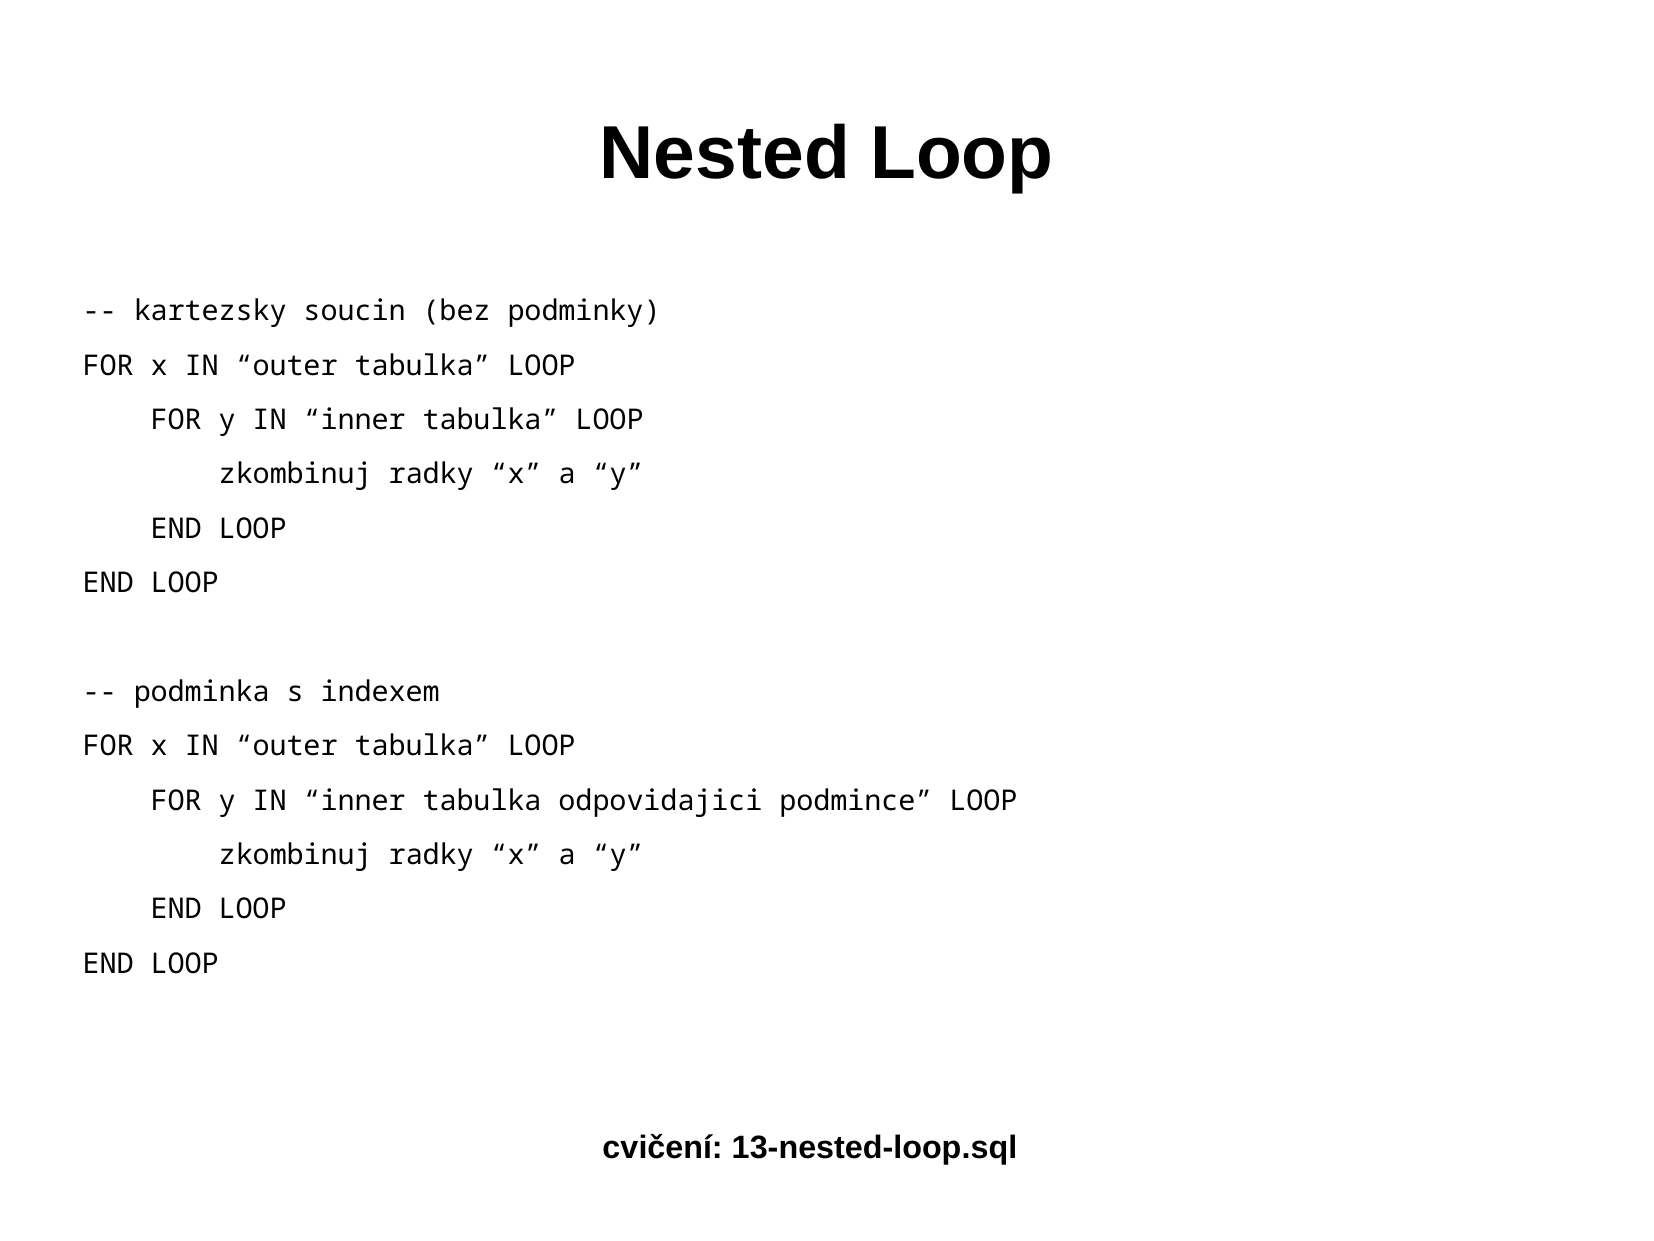

# Nested Loop
-- kartezsky soucin (bez podminky)
FOR x IN “outer tabulka” LOOP
 FOR y IN “inner tabulka” LOOP
 zkombinuj radky “x” a “y”
 END LOOP
END LOOP
-- podminka s indexem
FOR x IN “outer tabulka” LOOP
 FOR y IN “inner tabulka odpovidajici podmince” LOOP
 zkombinuj radky “x” a “y”
 END LOOP
END LOOP
cvičení: 13-nested-loop.sql